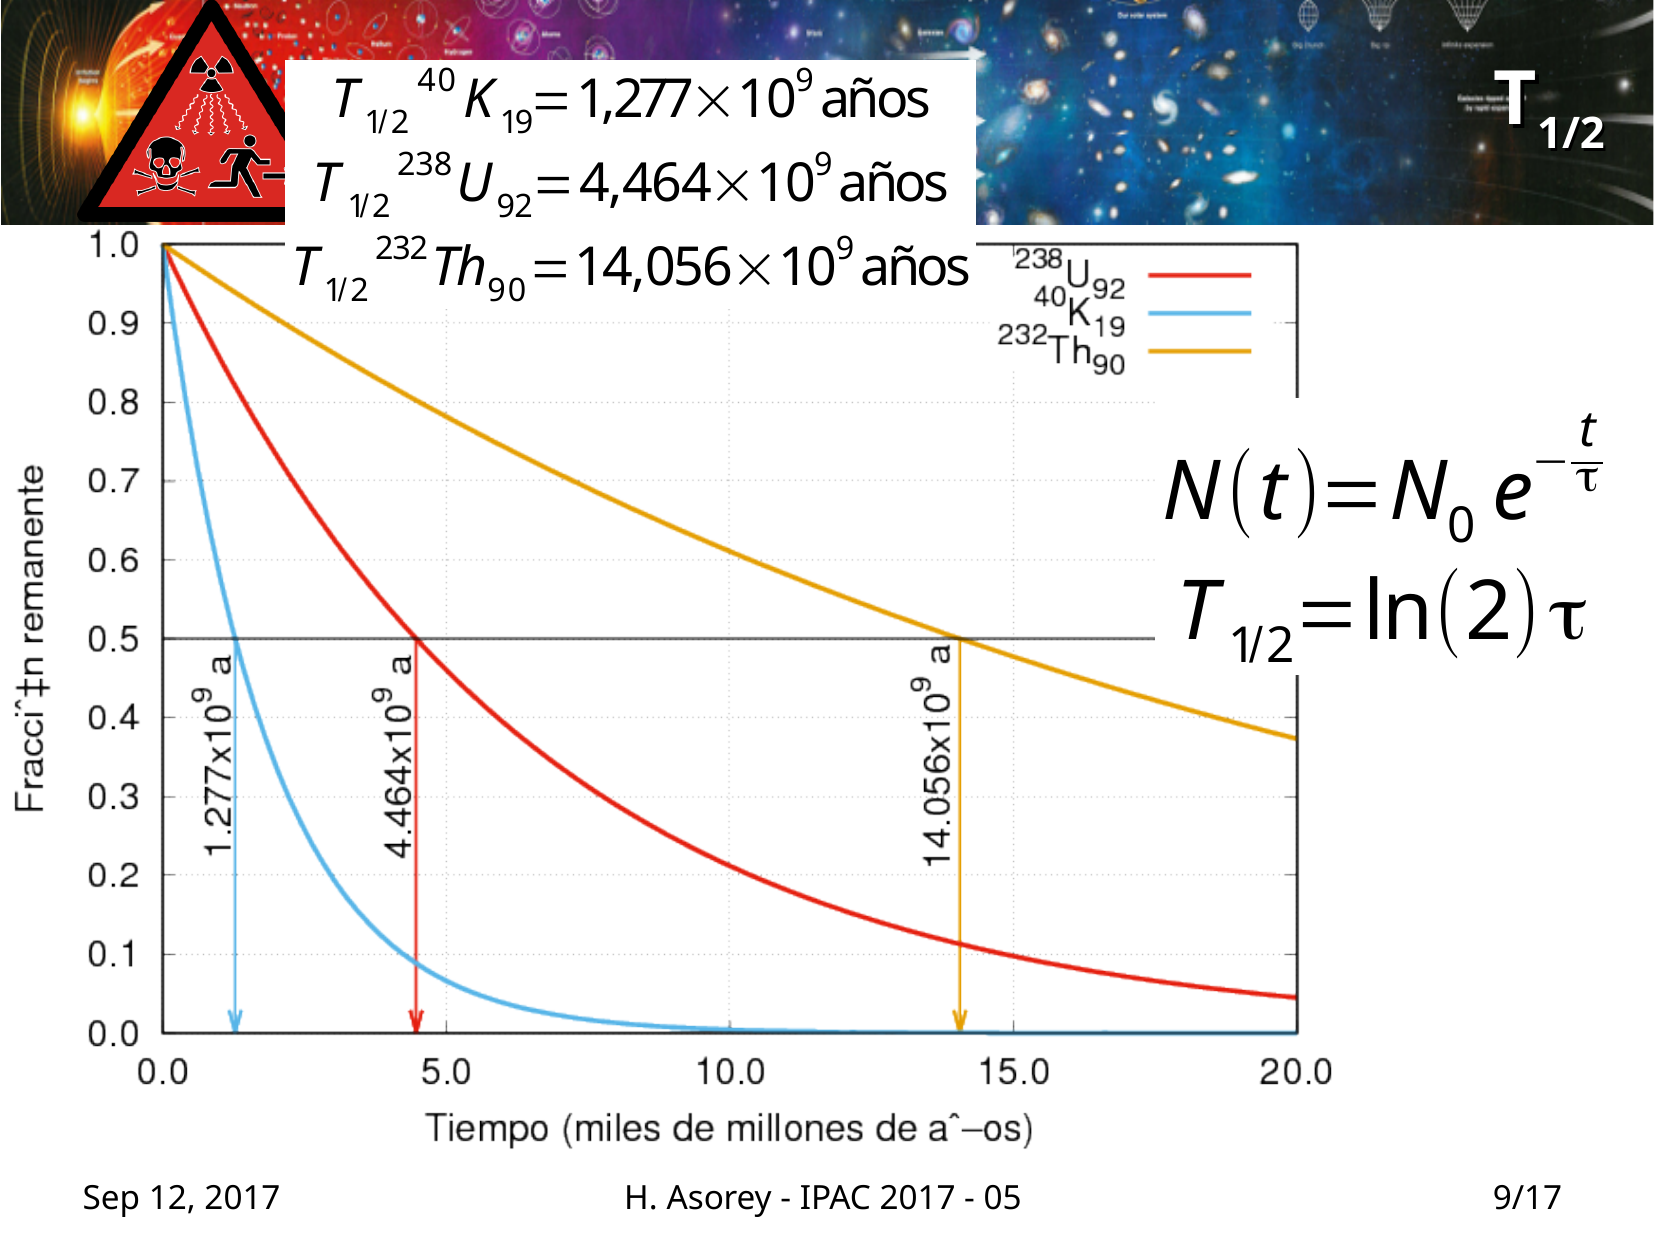

# T1/2
Sep 12, 2017
H. Asorey - IPAC 2017 - 05
9